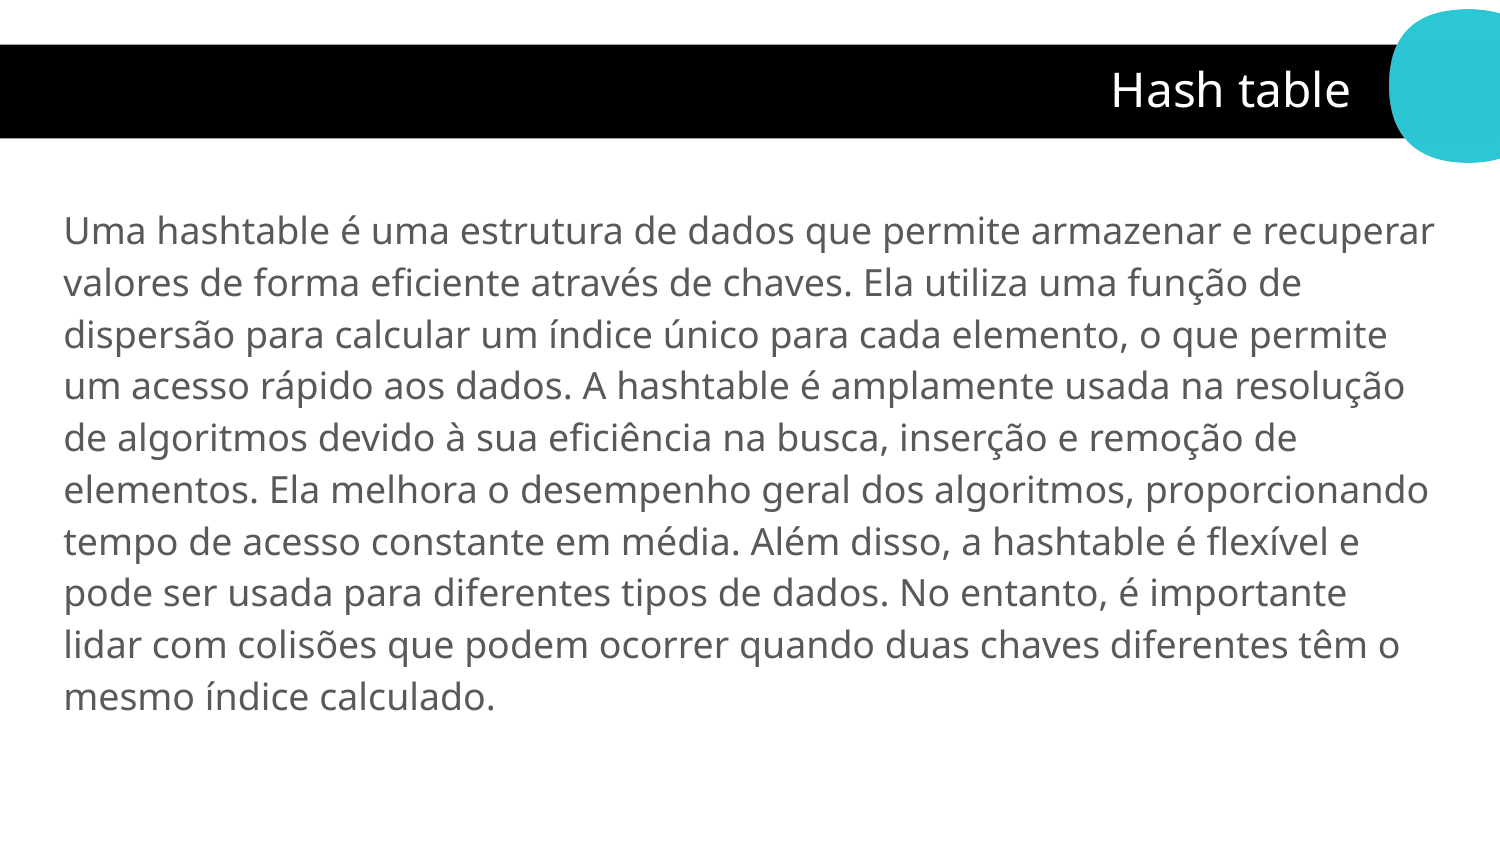

# Hash table
Uma hashtable é uma estrutura de dados que permite armazenar e recuperar valores de forma eficiente através de chaves. Ela utiliza uma função de dispersão para calcular um índice único para cada elemento, o que permite um acesso rápido aos dados. A hashtable é amplamente usada na resolução de algoritmos devido à sua eficiência na busca, inserção e remoção de elementos. Ela melhora o desempenho geral dos algoritmos, proporcionando tempo de acesso constante em média. Além disso, a hashtable é flexível e pode ser usada para diferentes tipos de dados. No entanto, é importante lidar com colisões que podem ocorrer quando duas chaves diferentes têm o mesmo índice calculado.